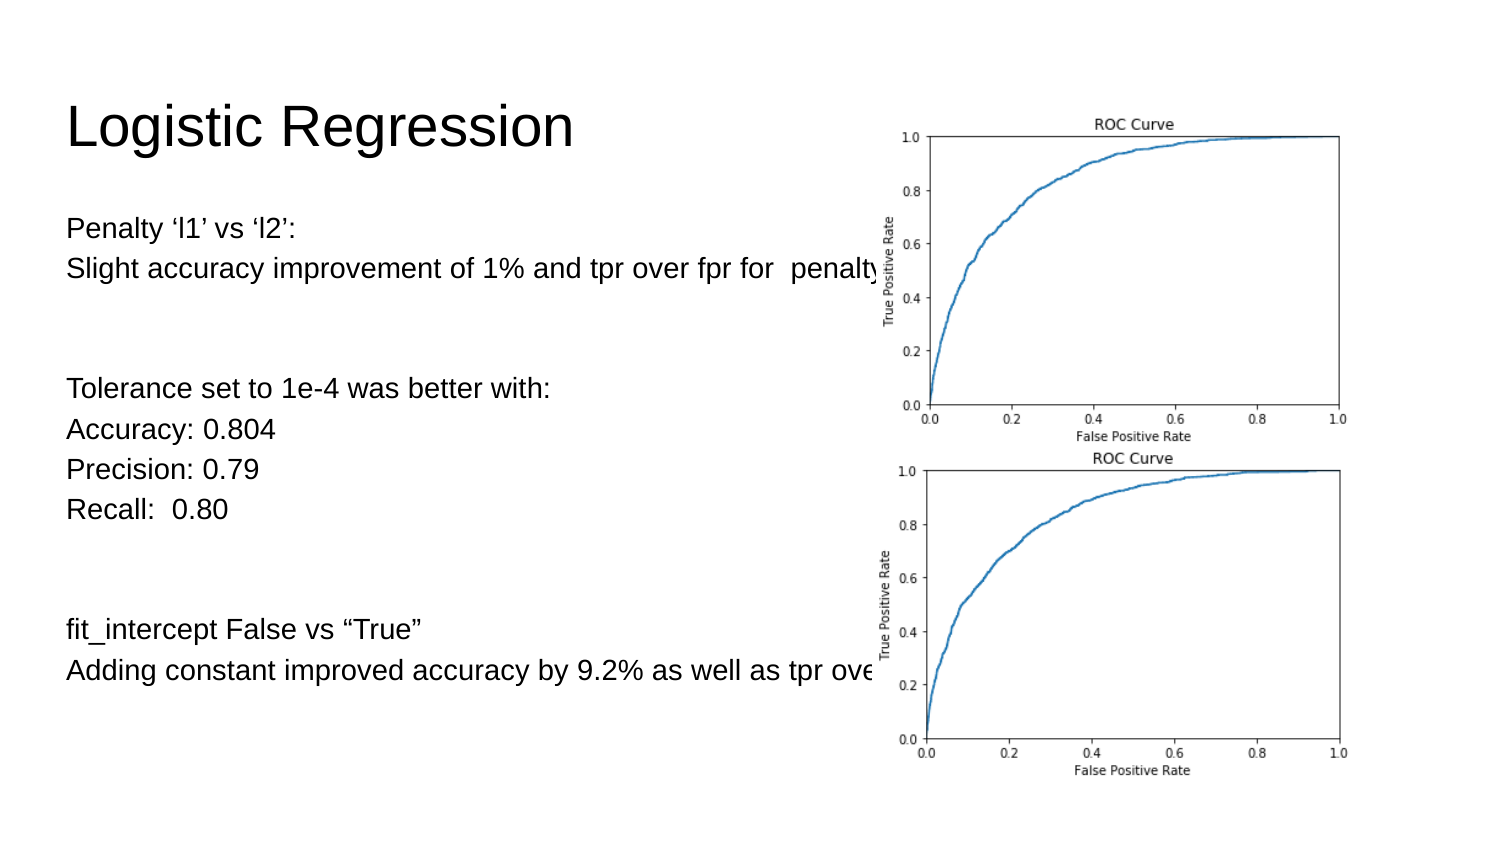

# Logistic Regression
Penalty ‘l1’ vs ‘l2’:
Slight accuracy improvement of 1% and tpr over fpr for penalty to ‘l2’
Tolerance set to 1e-4 was better with:
Accuracy: 0.804
Precision: 0.79
Recall: 0.80
fit_intercept False vs “True”
Adding constant improved accuracy by 9.2% as well as tpr over fpr